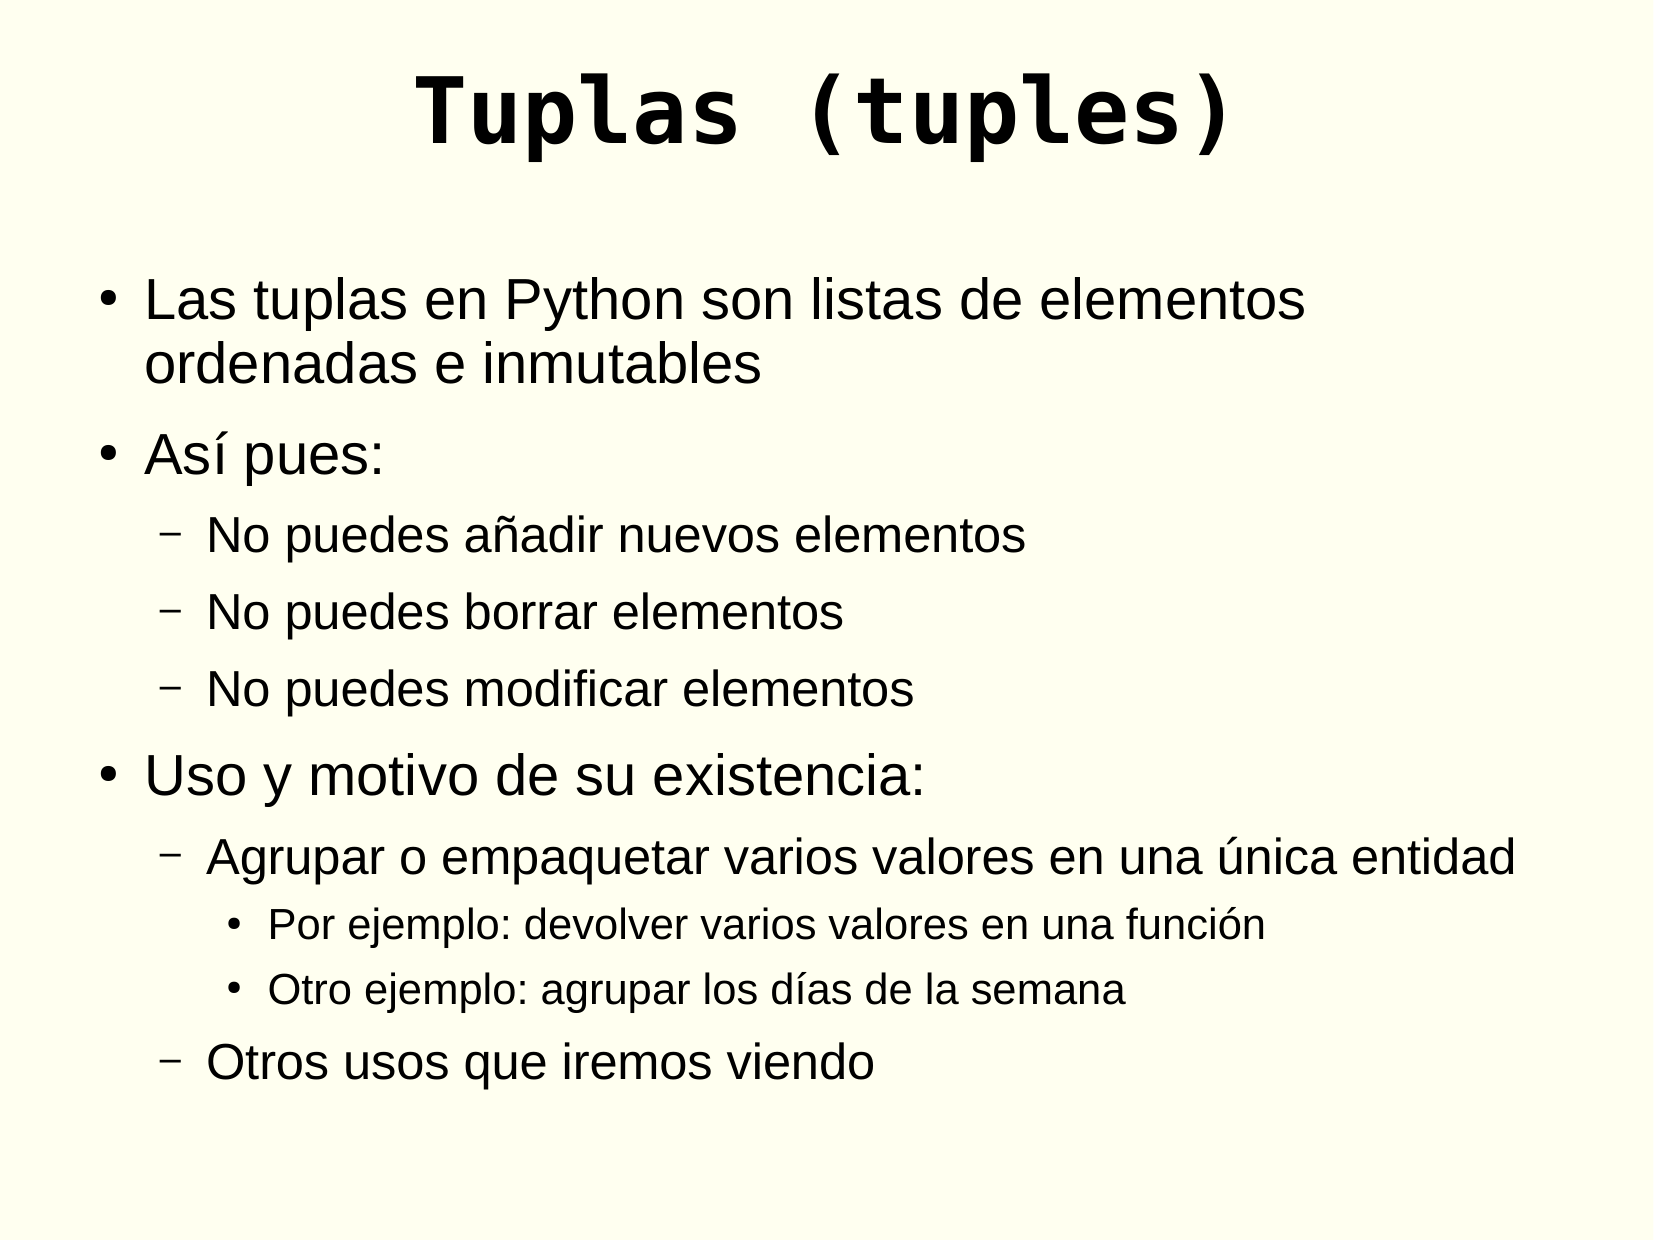

# Tuplas (tuples)
Las tuplas en Python son listas de elementos ordenadas e inmutables
Así pues:
No puedes añadir nuevos elementos
No puedes borrar elementos
No puedes modificar elementos
Uso y motivo de su existencia:
Agrupar o empaquetar varios valores en una única entidad
Por ejemplo: devolver varios valores en una función
Otro ejemplo: agrupar los días de la semana
Otros usos que iremos viendo